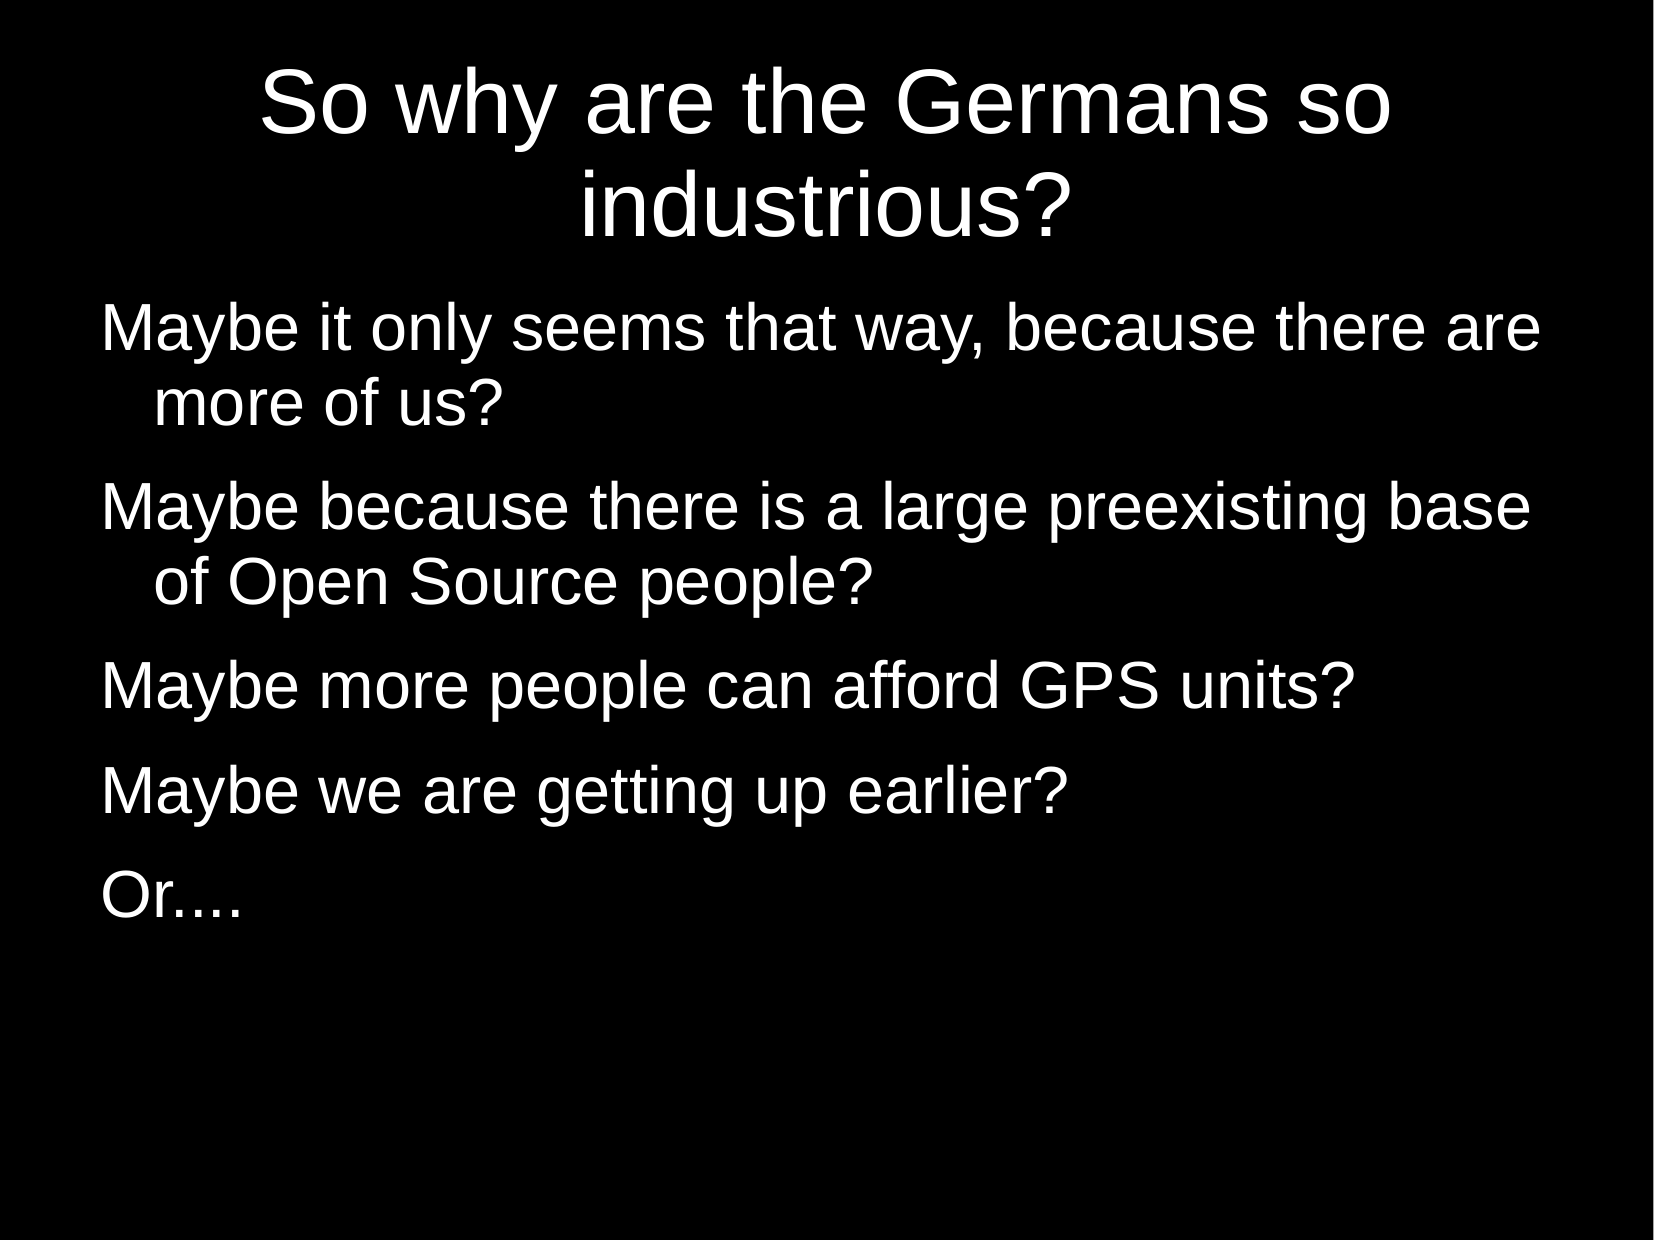

# So why are the Germans so industrious?
Maybe it only seems that way, because there are more of us?
Maybe because there is a large preexisting base of Open Source people?
Maybe more people can afford GPS units?
Maybe we are getting up earlier?
Or....